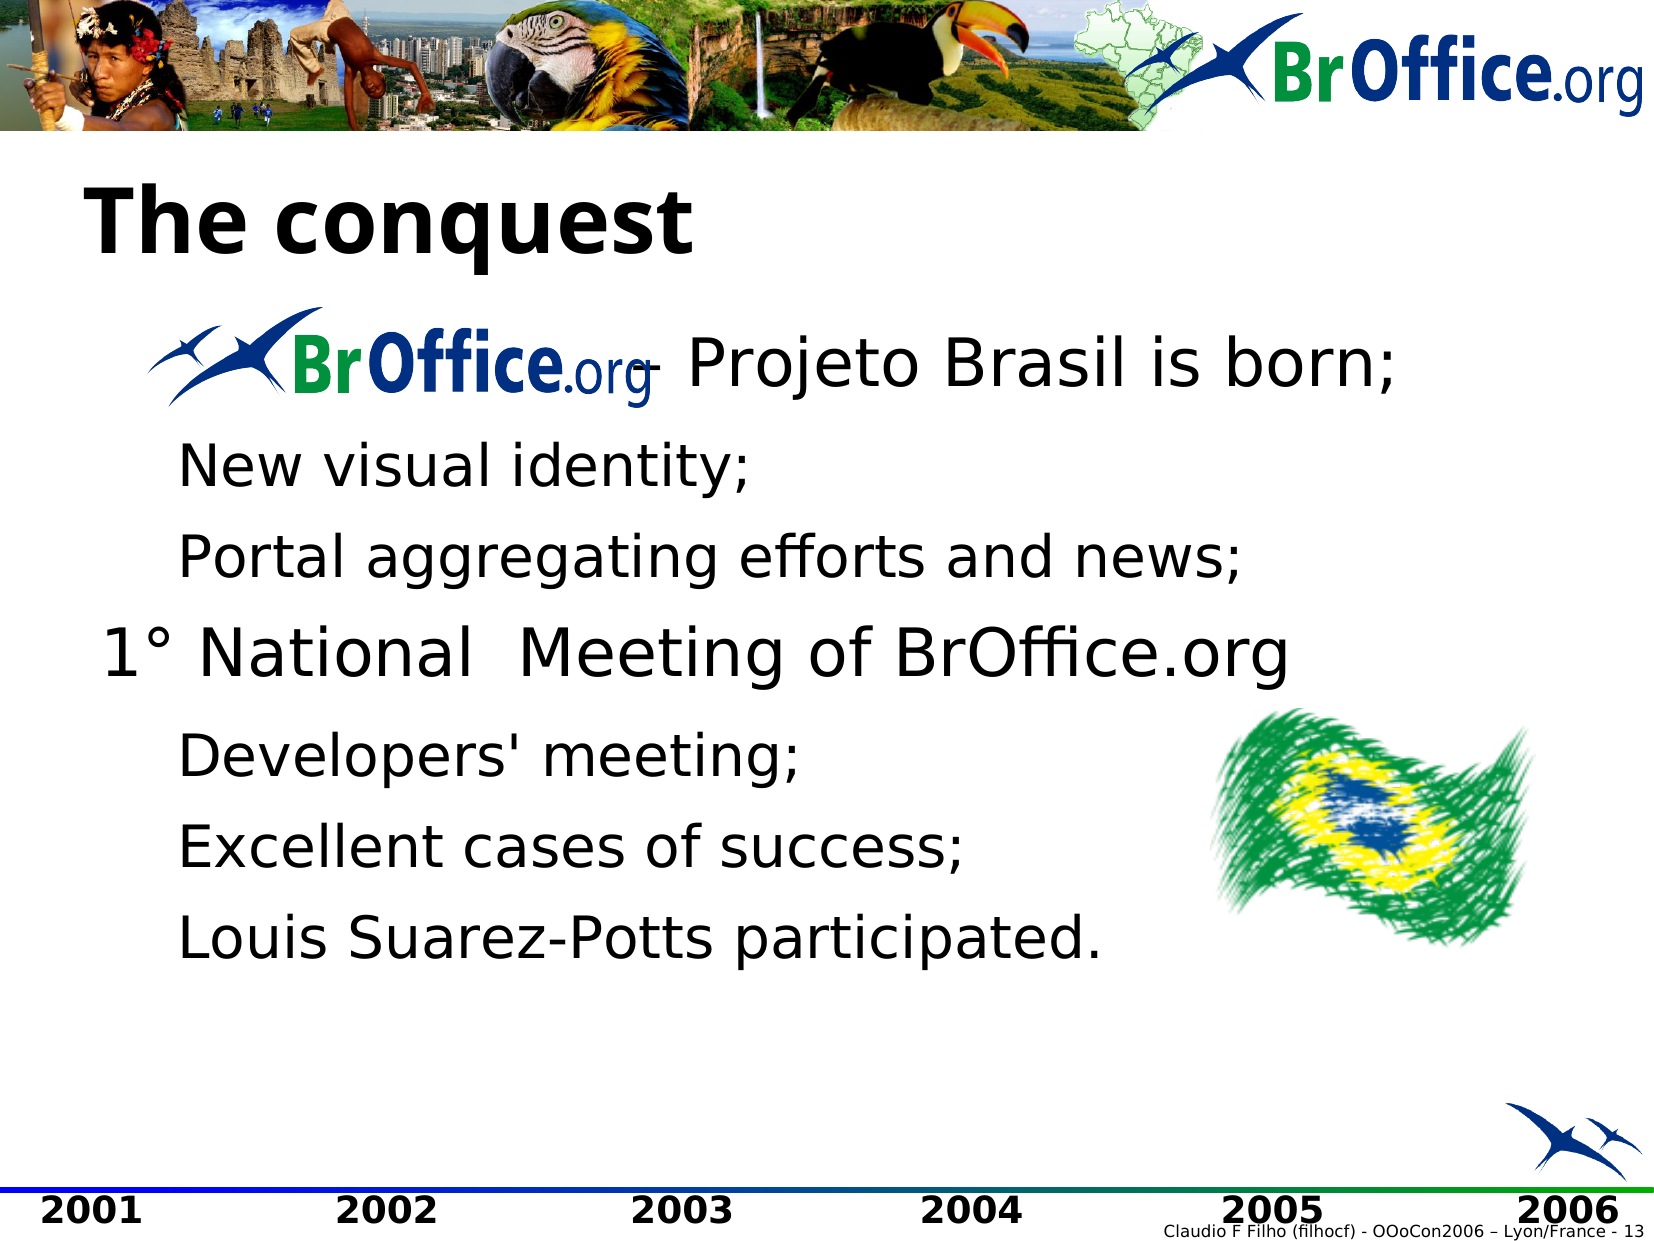

# The conquest
 – Projeto Brasil is born;
New visual identity;
Portal aggregating efforts and news;
1° National Meeting of BrOffice.org
Developers' meeting;
Excellent cases of success;
Louis Suarez-Potts participated.
2001
2002
2003
2004
2005
2006